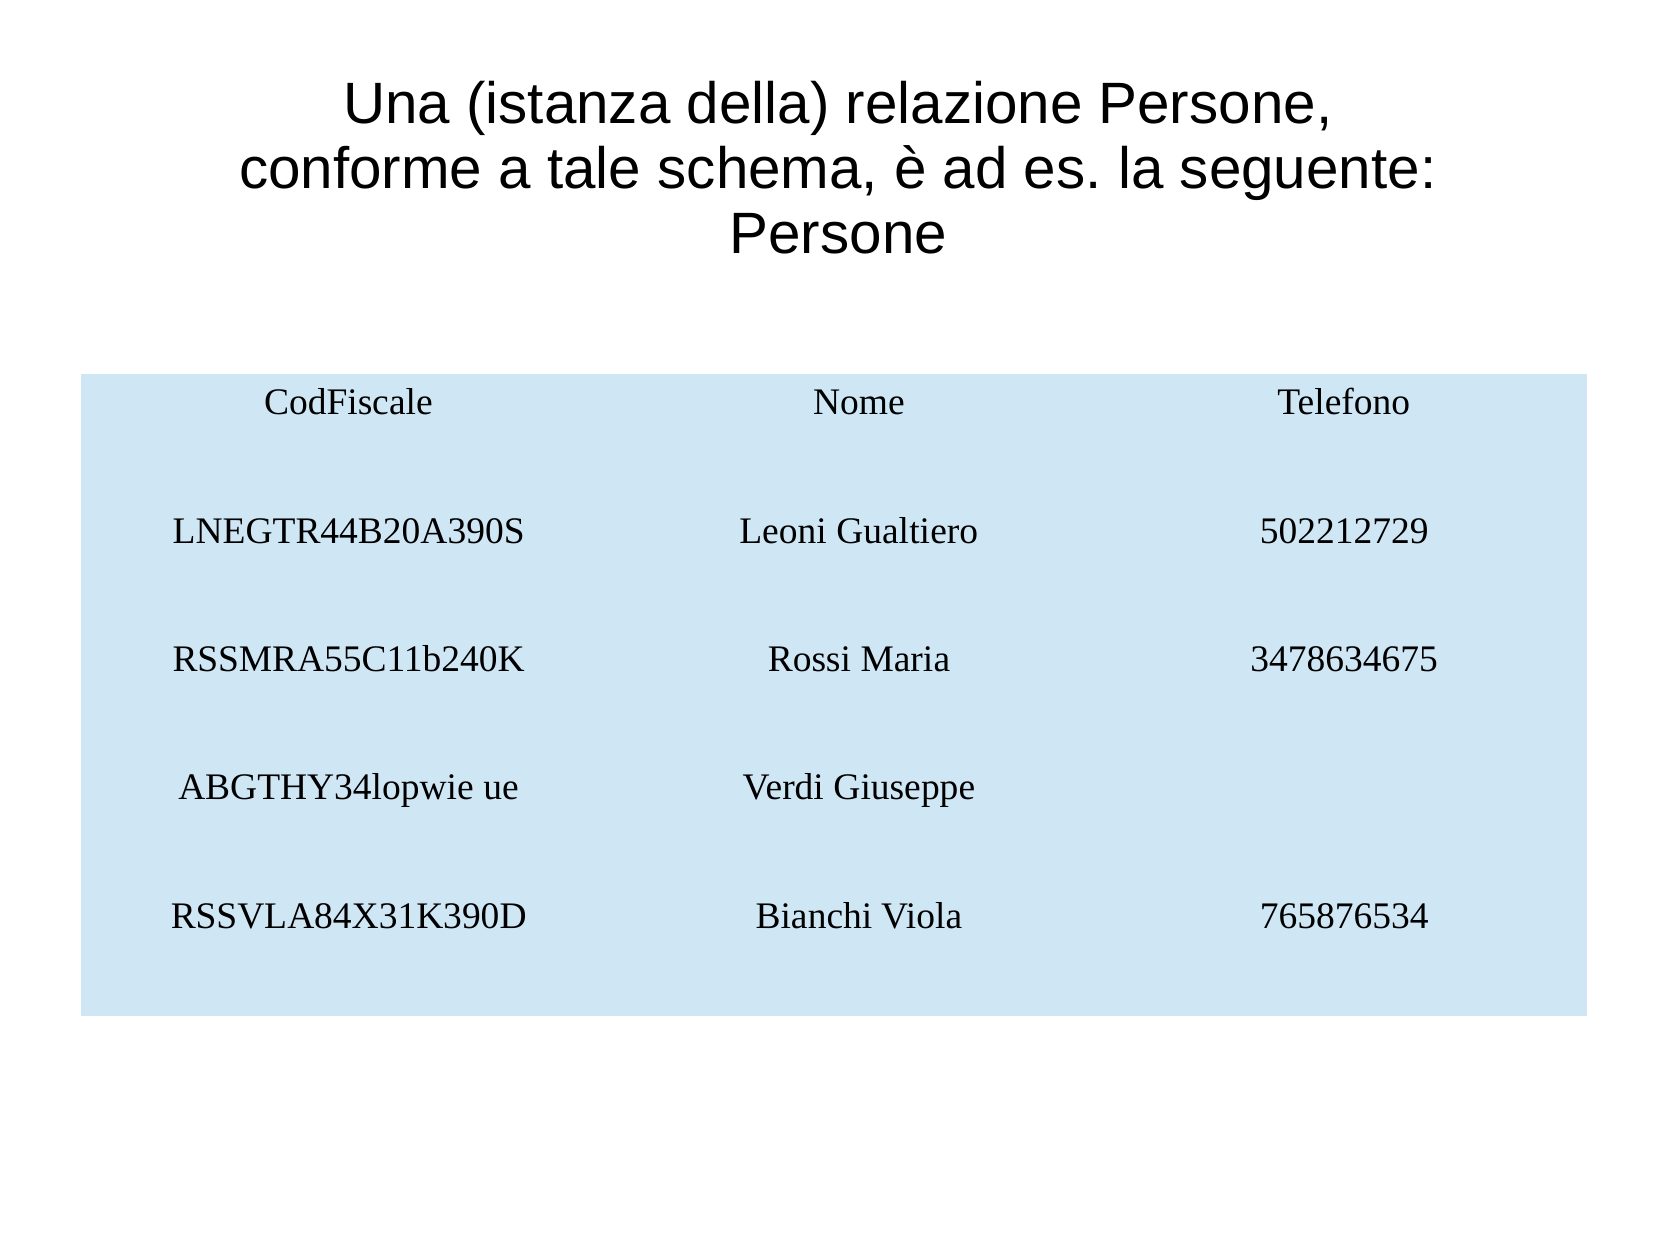

# Una (istanza della) relazione Persone, conforme a tale schema, è ad es. la seguente: Persone
| CodFiscale | Nome | Telefono |
| --- | --- | --- |
| LNEGTR44B20A390S | Leoni Gualtiero | 502212729 |
| RSSMRA55C11b240K | Rossi Maria | 3478634675 |
| ABGTHY34lopwie ue | Verdi Giuseppe | |
| RSSVLA84X31K390D | Bianchi Viola | 765876534 |